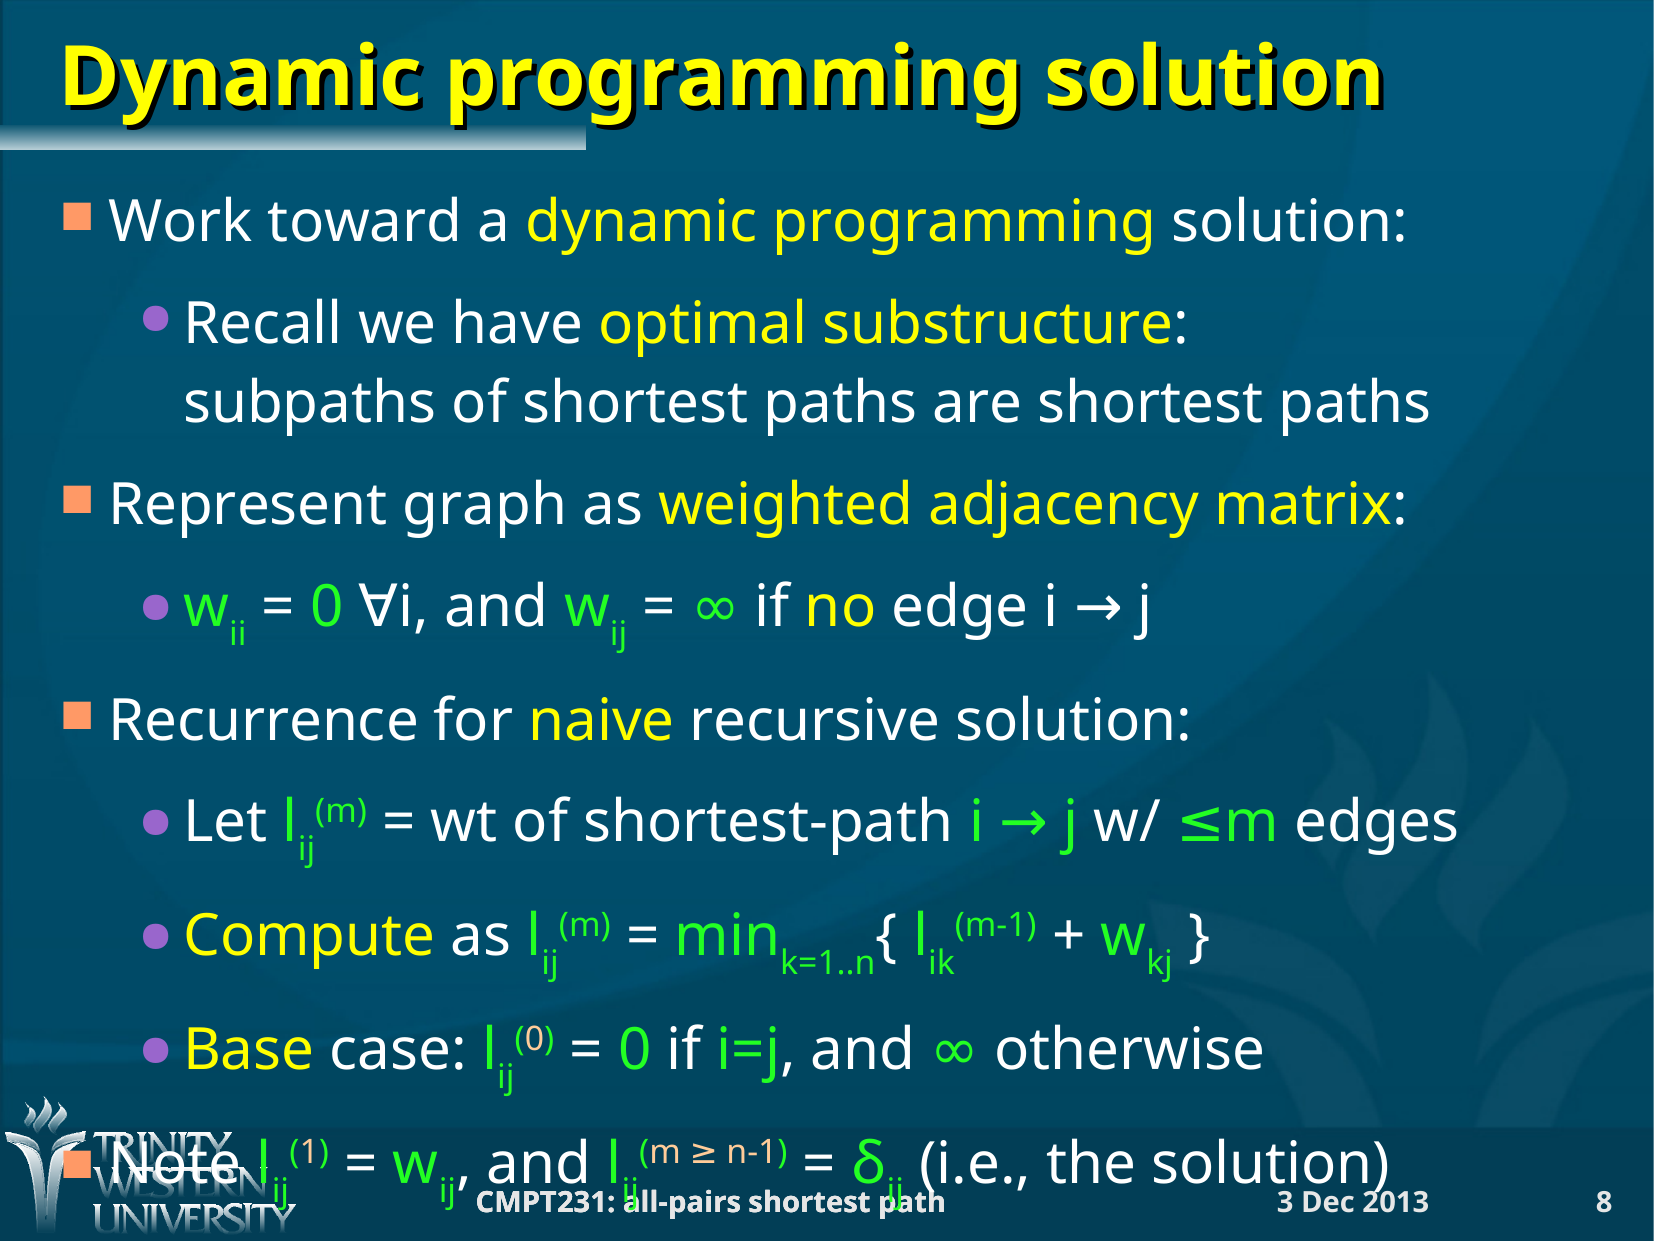

# Dynamic programming solution
Work toward a dynamic programming solution:
Recall we have optimal substructure:
subpaths of shortest paths are shortest paths
Represent graph as weighted adjacency matrix:
wii = 0 ∀i, and wij = ∞ if no edge i → j
Recurrence for naive recursive solution:
Let lij(m) = wt of shortest-path i → j w/ ≤m edges
Compute as lij(m) = mink=1..n{ lik(m-1) + wkj }
Base case: lij(0) = 0 if i=j, and ∞ otherwise
Note lij(1) = wij, and lij(m ≥ n-1) = δij (i.e., the solution)
CMPT231: all-pairs shortest path
3 Dec 2013
8